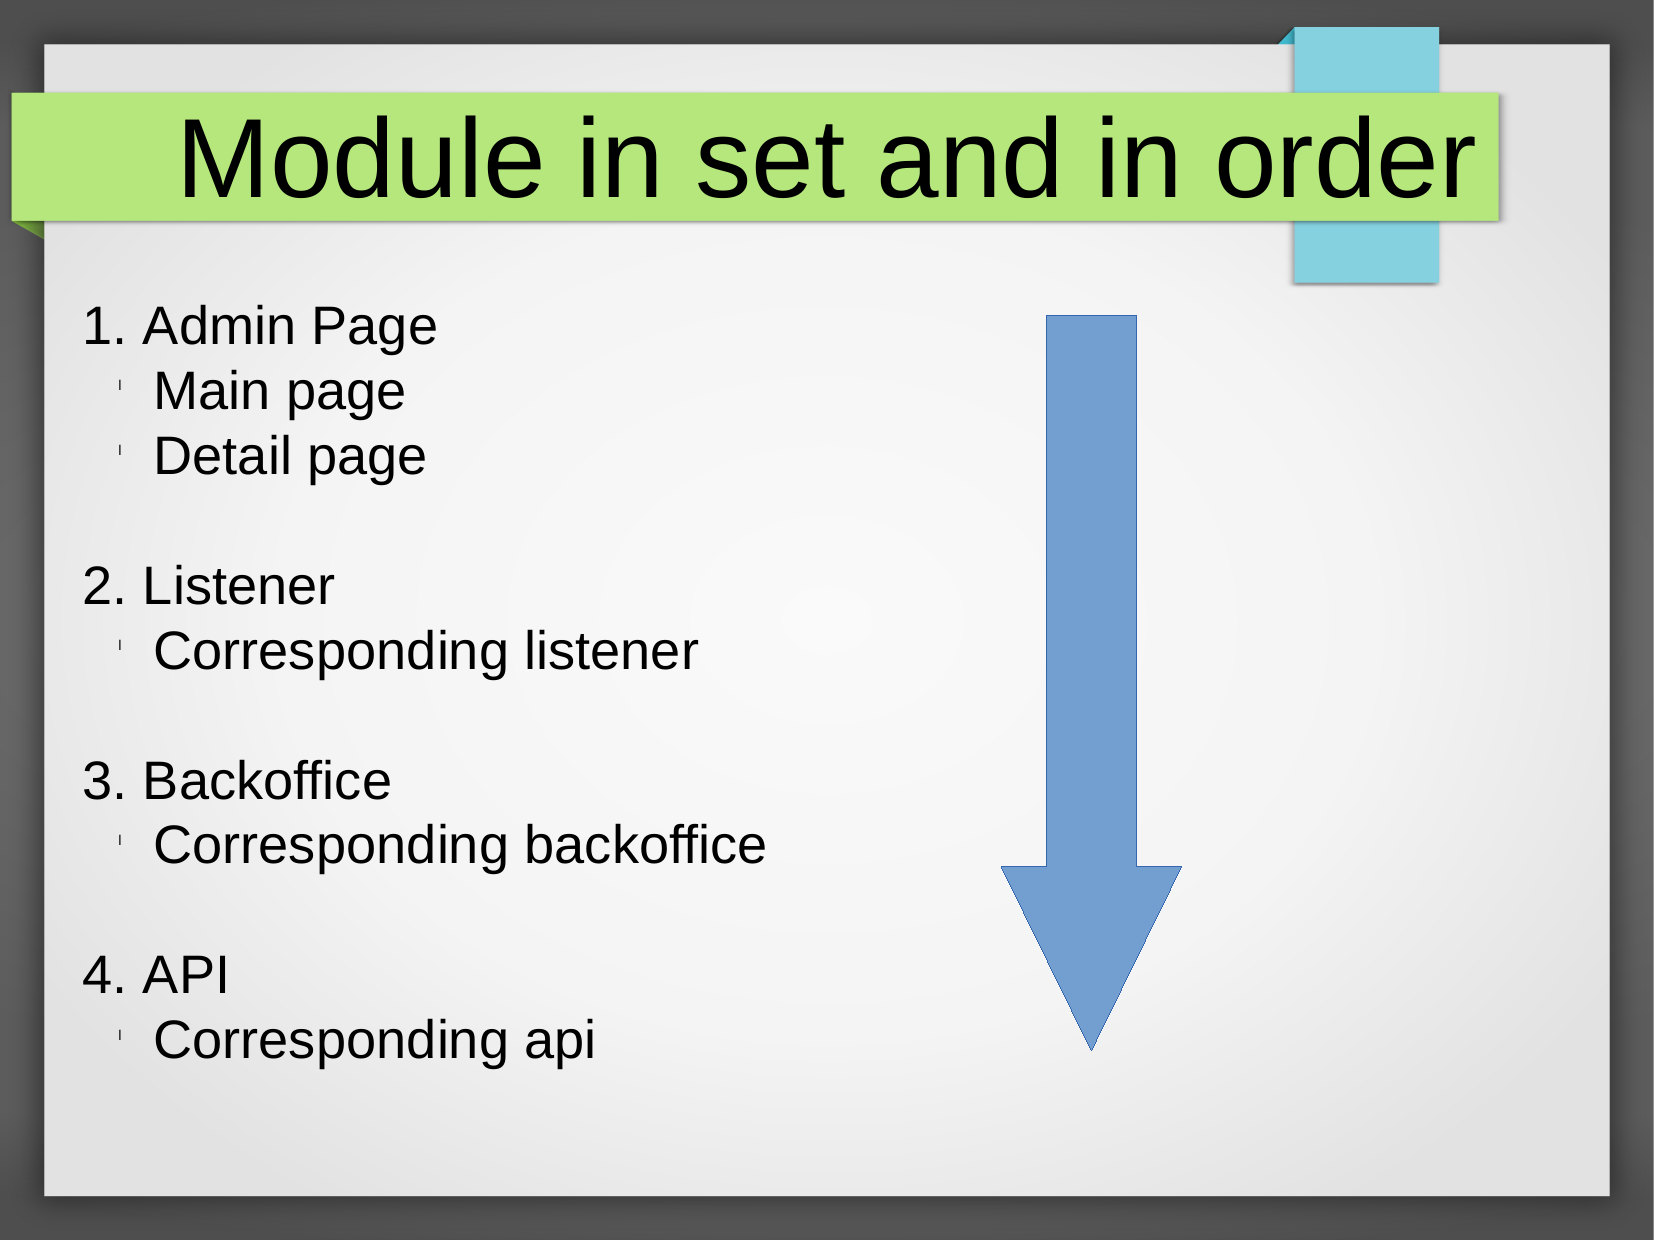

Module in set and in order
 Admin Page
Main page
Detail page
 Listener
Corresponding listener
 Backoffice
Corresponding backoffice
 API
Corresponding api